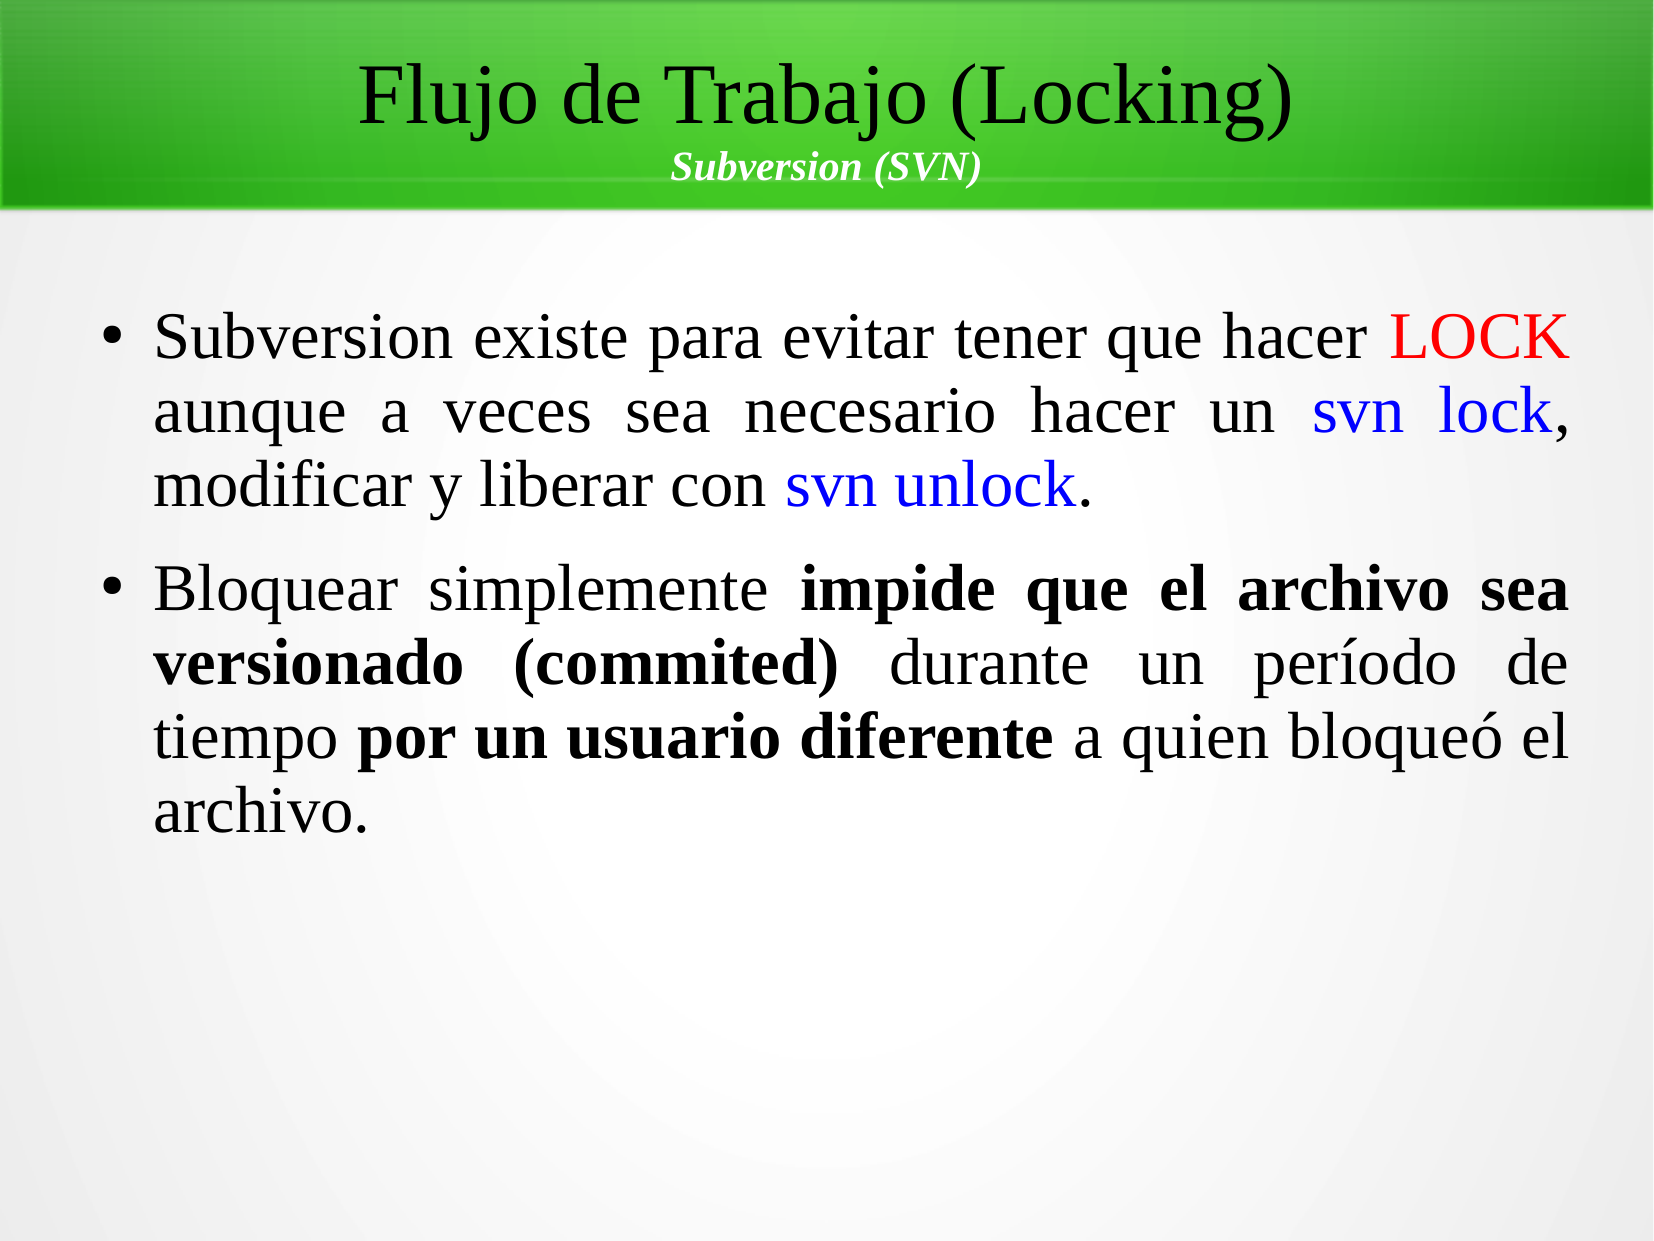

# Flujo de Trabajo (Locking) Subversion (SVN)
Subversion existe para evitar tener que hacer LOCK aunque a veces sea necesario hacer un svn lock, modificar y liberar con svn unlock.
Bloquear simplemente impide que el archivo sea versionado (commited) durante un período de tiempo por un usuario diferente a quien bloqueó el archivo.